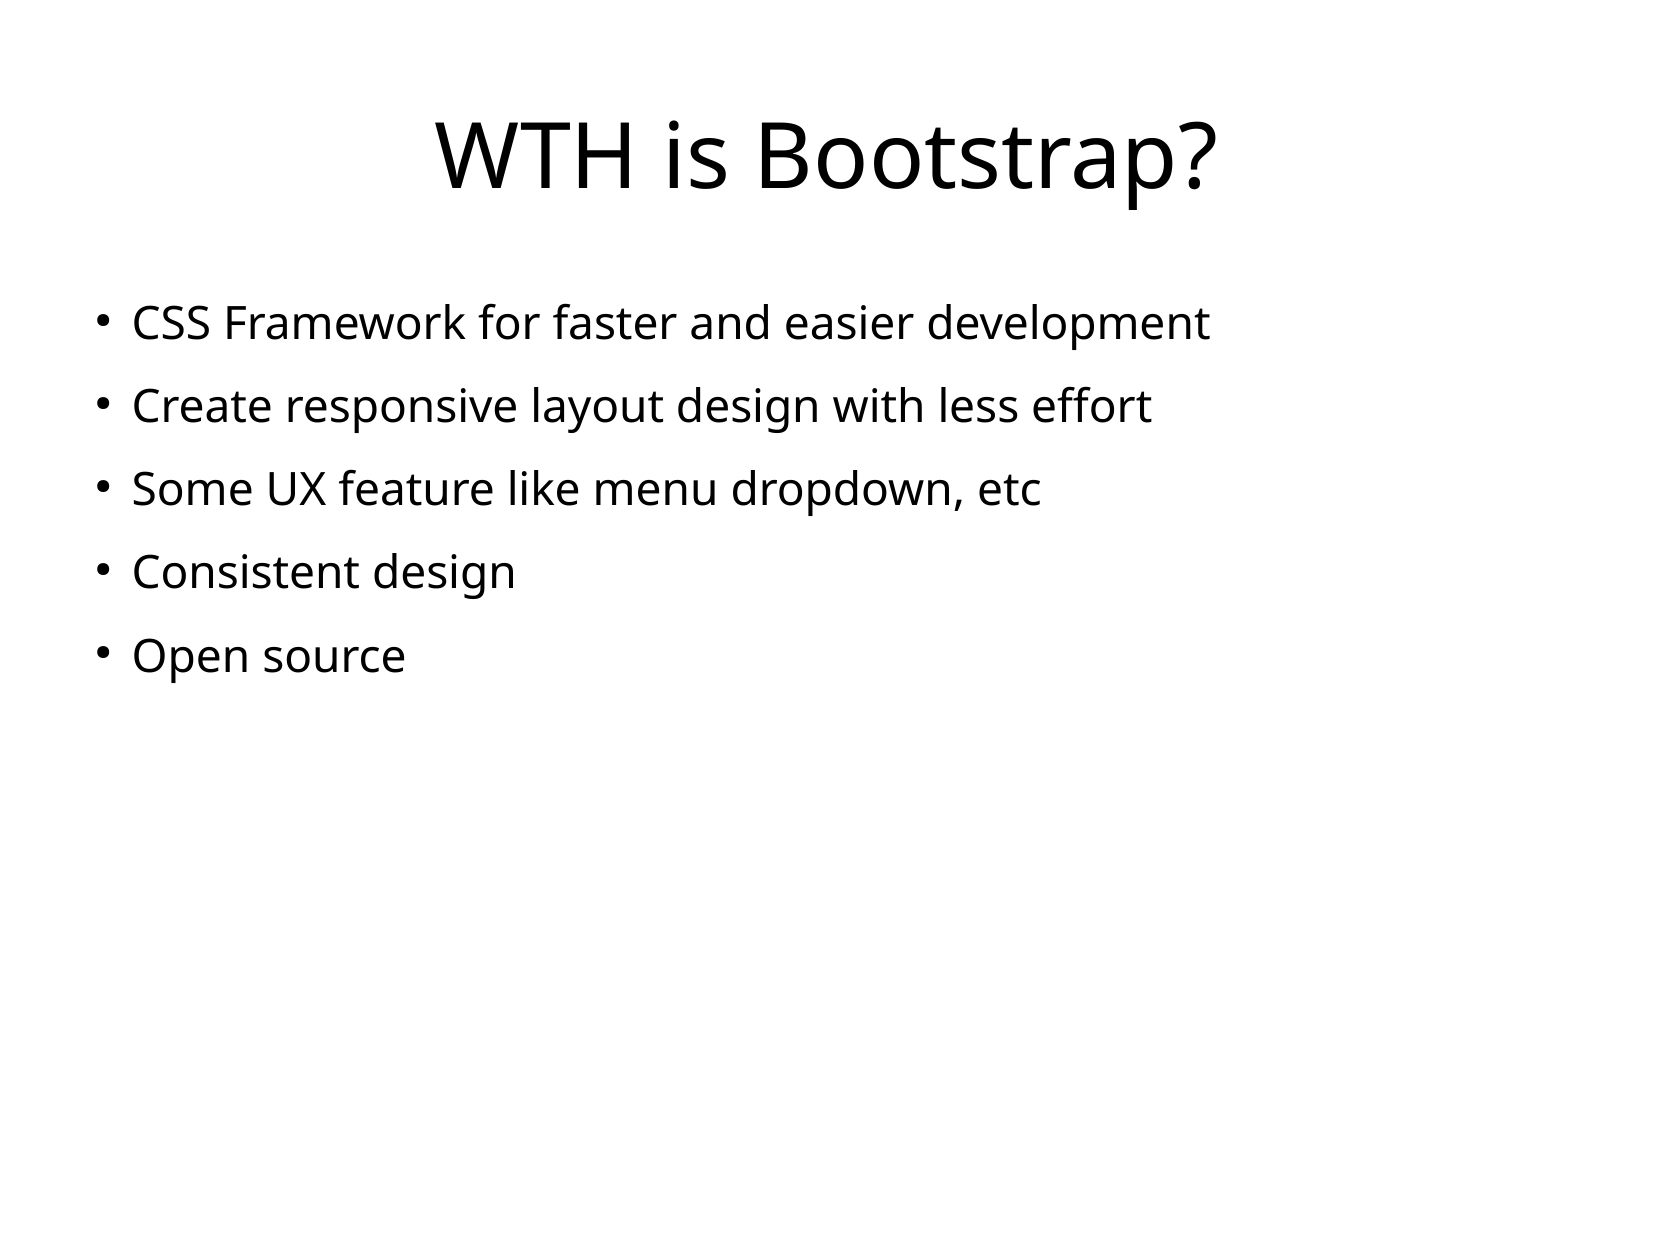

# WTH is Bootstrap?
CSS Framework for faster and easier development
Create responsive layout design with less effort
Some UX feature like menu dropdown, etc
Consistent design
Open source